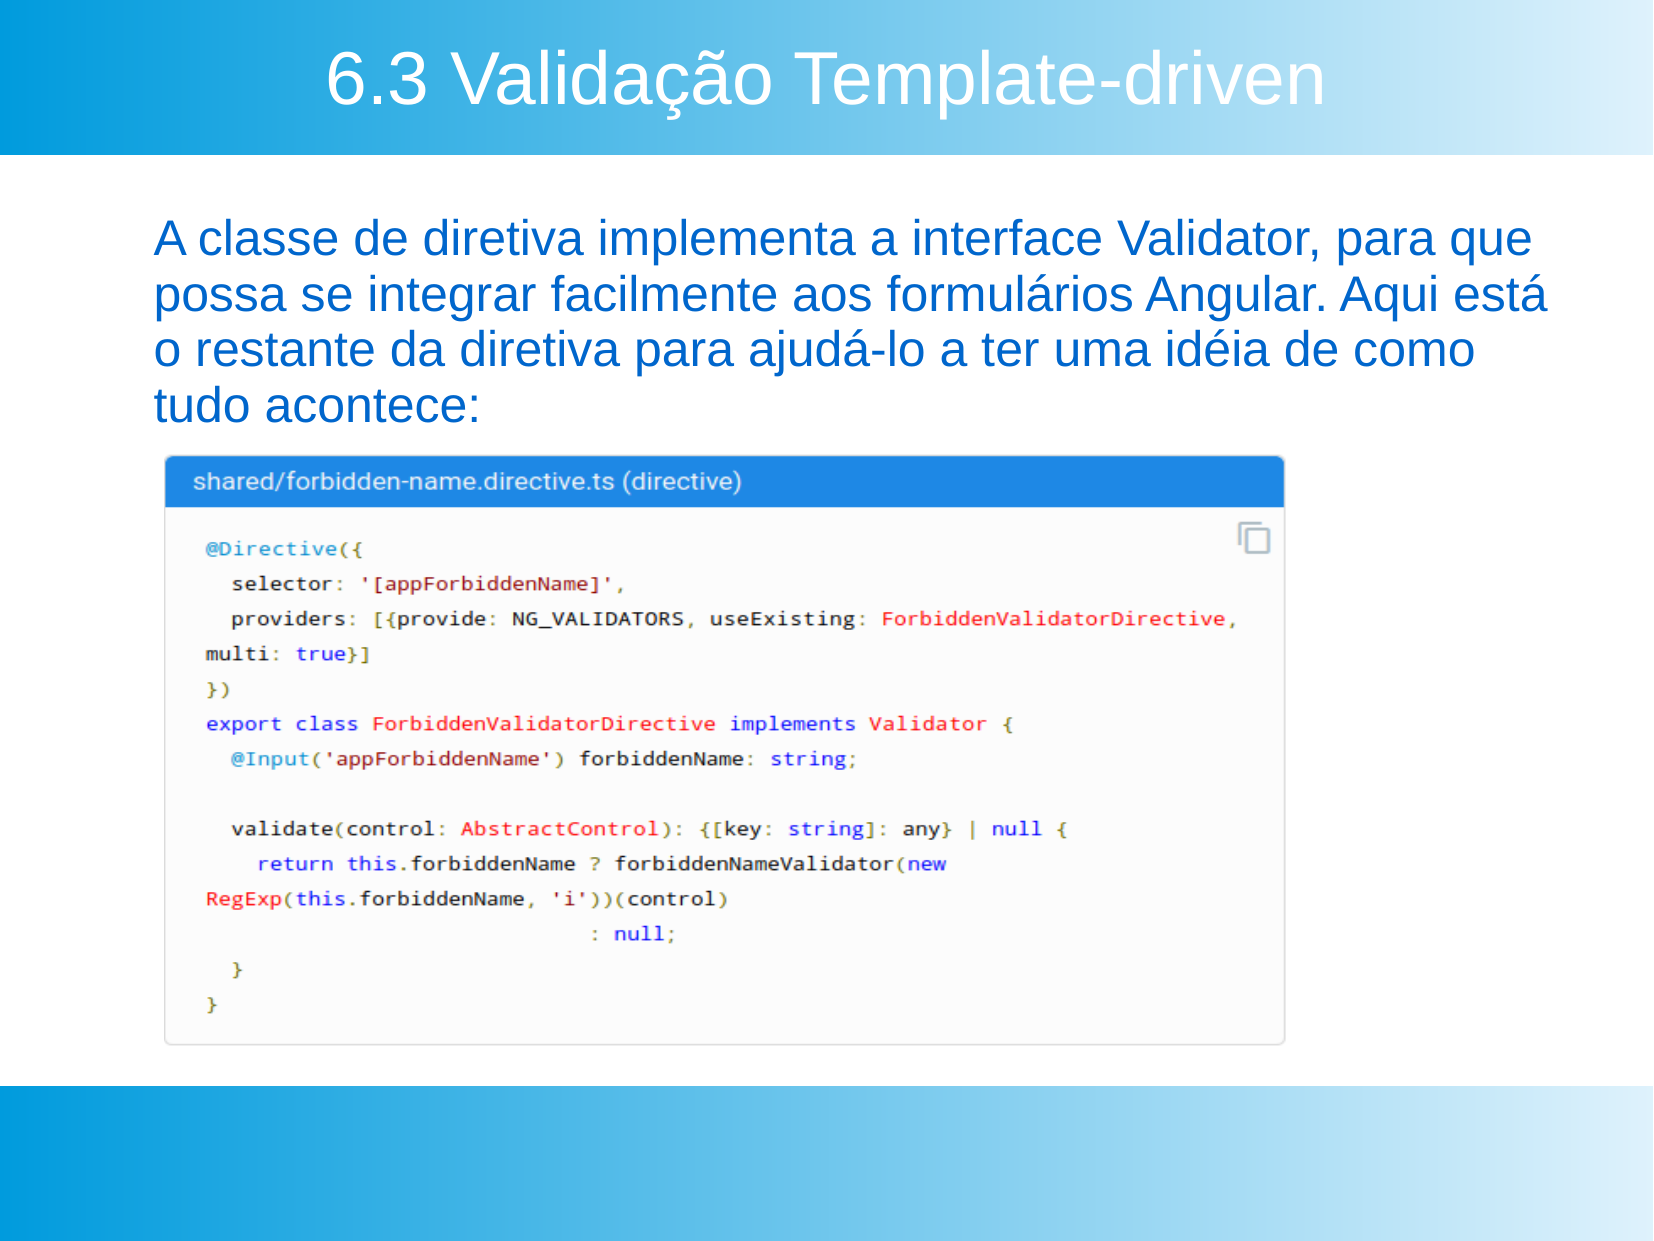

# 6.3 Validação Template-driven
A classe de diretiva implementa a interface Validator, para que possa se integrar facilmente aos formulários Angular. Aqui está o restante da diretiva para ajudá-lo a ter uma idéia de como tudo acontece: